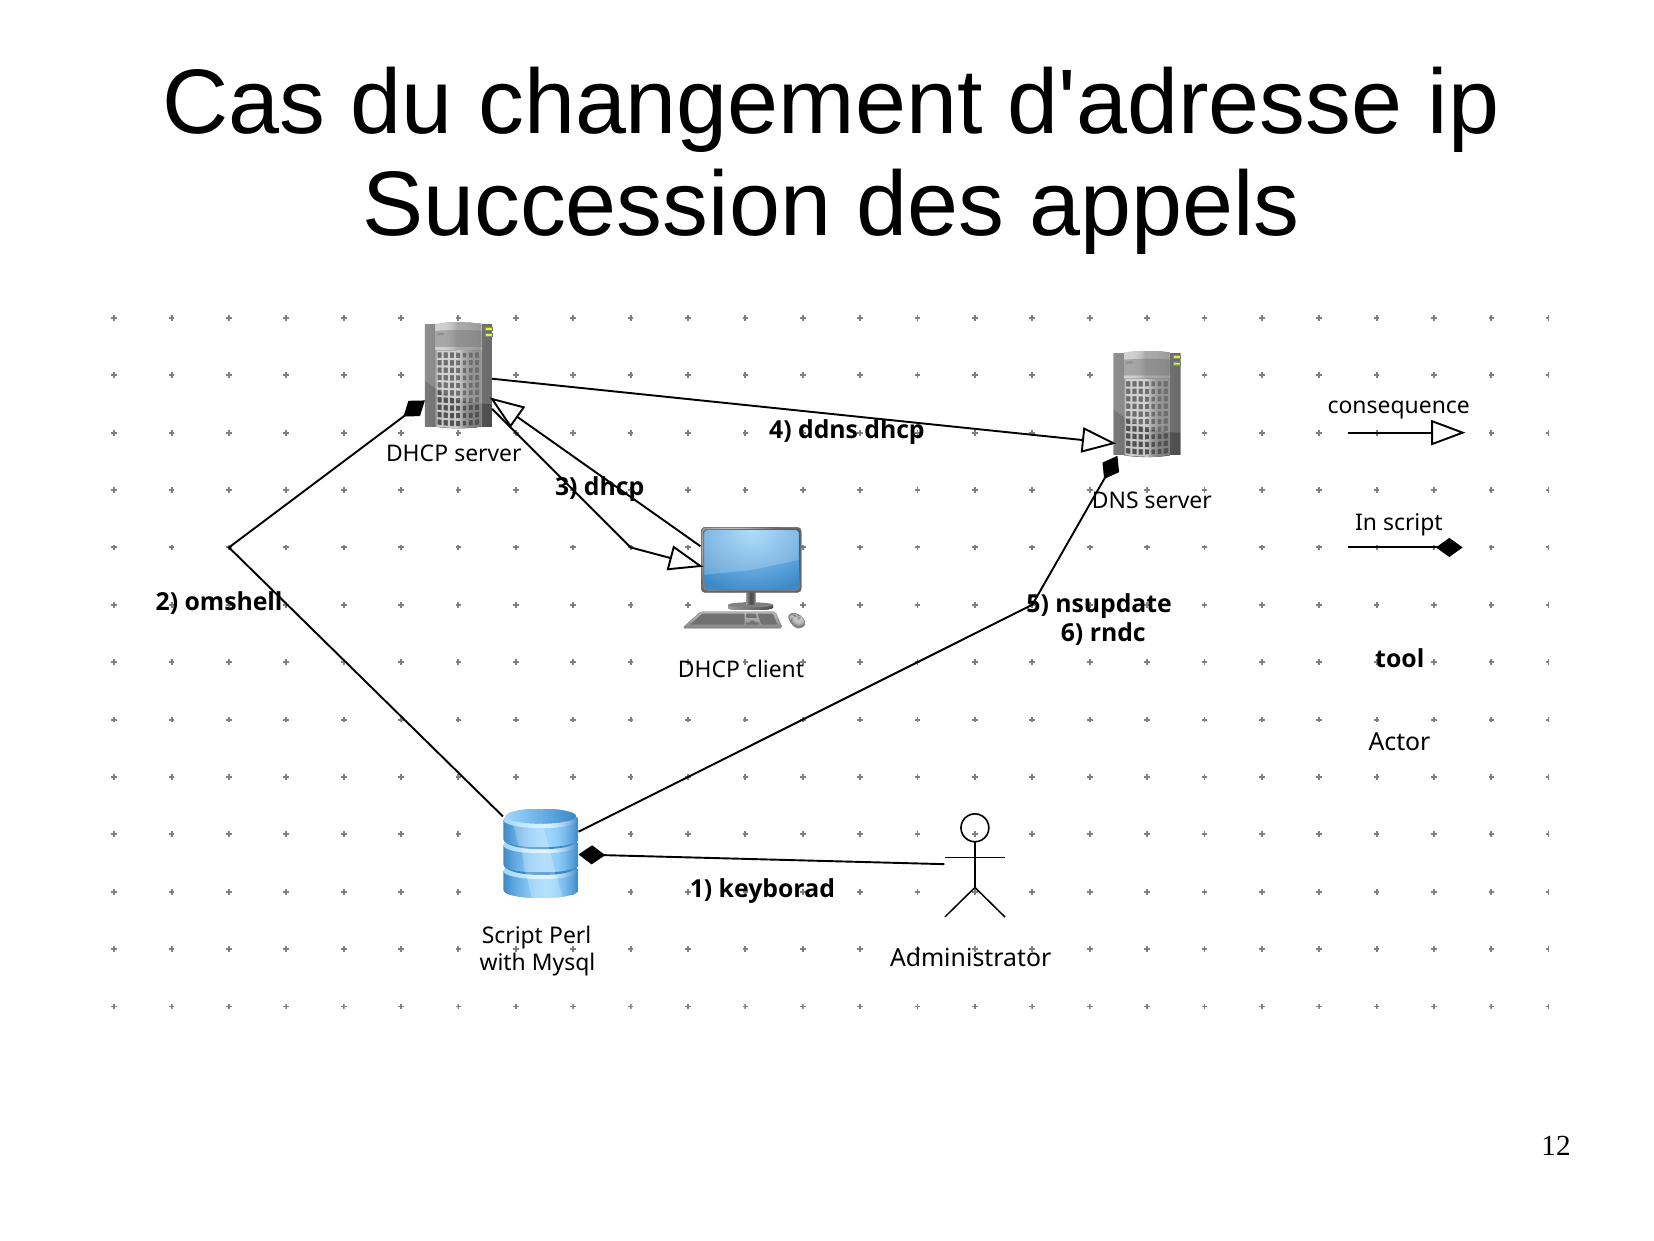

# Cas du changement d'adresse ip Succession des appels
12